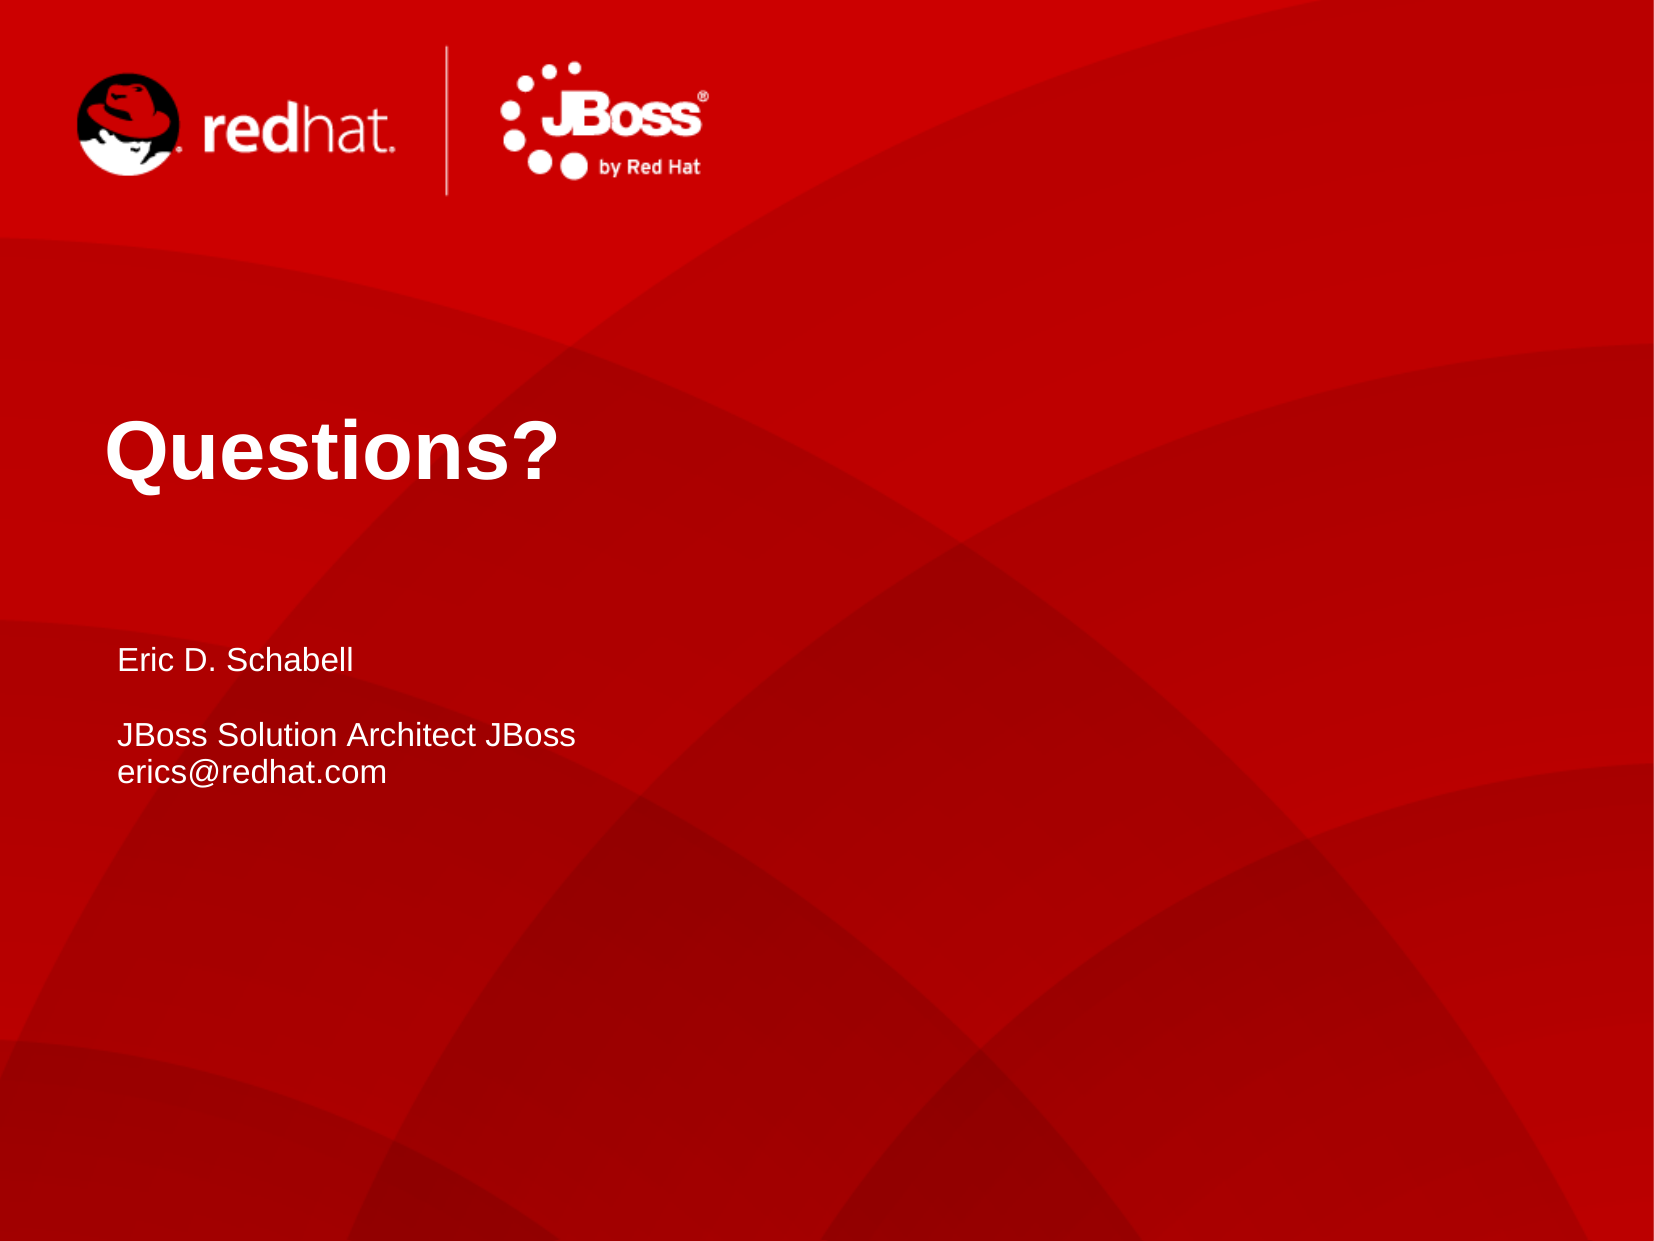

Questions?
Eric D. Schabell
JBoss Solution Architect JBoss
erics@redhat.com